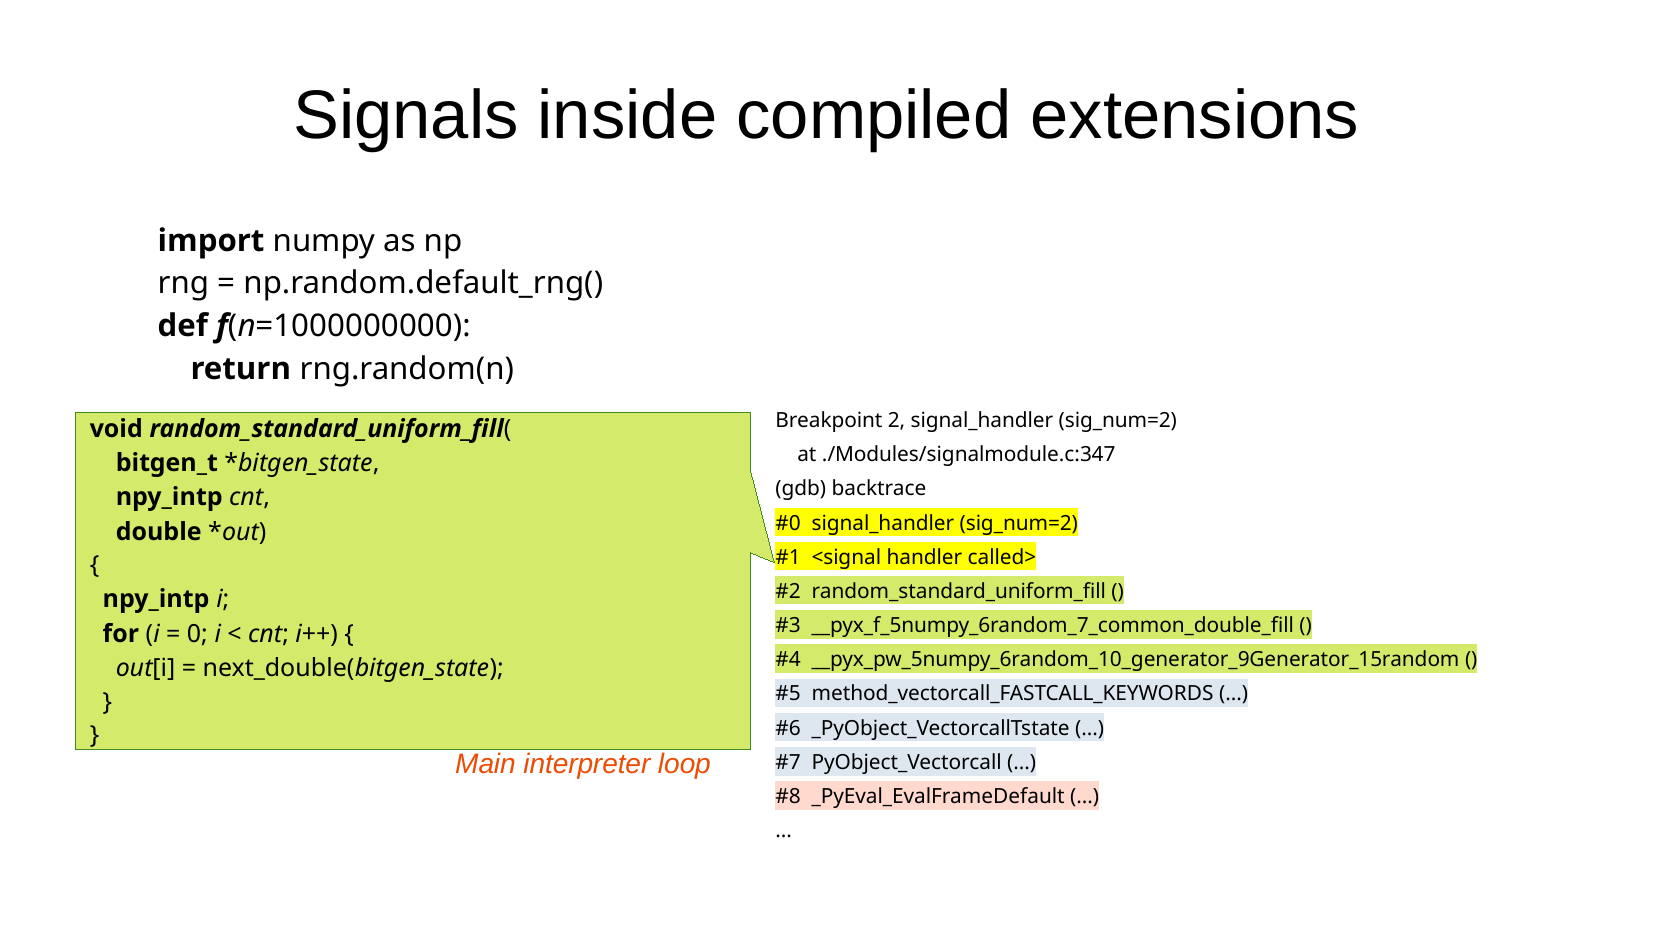

# Signals inside compiled extensions
import numpy as np
rng = np.random.default_rng()
def f(n=1000000000):
 return rng.random(n)
Breakpoint 2, signal_handler (sig_num=2)
 at ./Modules/signalmodule.c:347
(gdb) backtrace
#0 signal_handler (sig_num=2)
#1 <signal handler called>
#2 random_standard_uniform_fill ()
#3 __pyx_f_5numpy_6random_7_common_double_fill ()
#4 __pyx_pw_5numpy_6random_10_generator_9Generator_15random ()
#5 method_vectorcall_FASTCALL_KEYWORDS (...)
#6 _PyObject_VectorcallTstate (...)
#7 PyObject_Vectorcall (...)
#8 _PyEval_EvalFrameDefault (...)
...
void random_standard_uniform_fill(
 bitgen_t *bitgen_state,
 npy_intp cnt,
 double *out)
{
 npy_intp i;
 for (i = 0; i < cnt; i++) {
 out[i] = next_double(bitgen_state);
 }
}
NumPy
Function call bytecode
Main interpreter loop